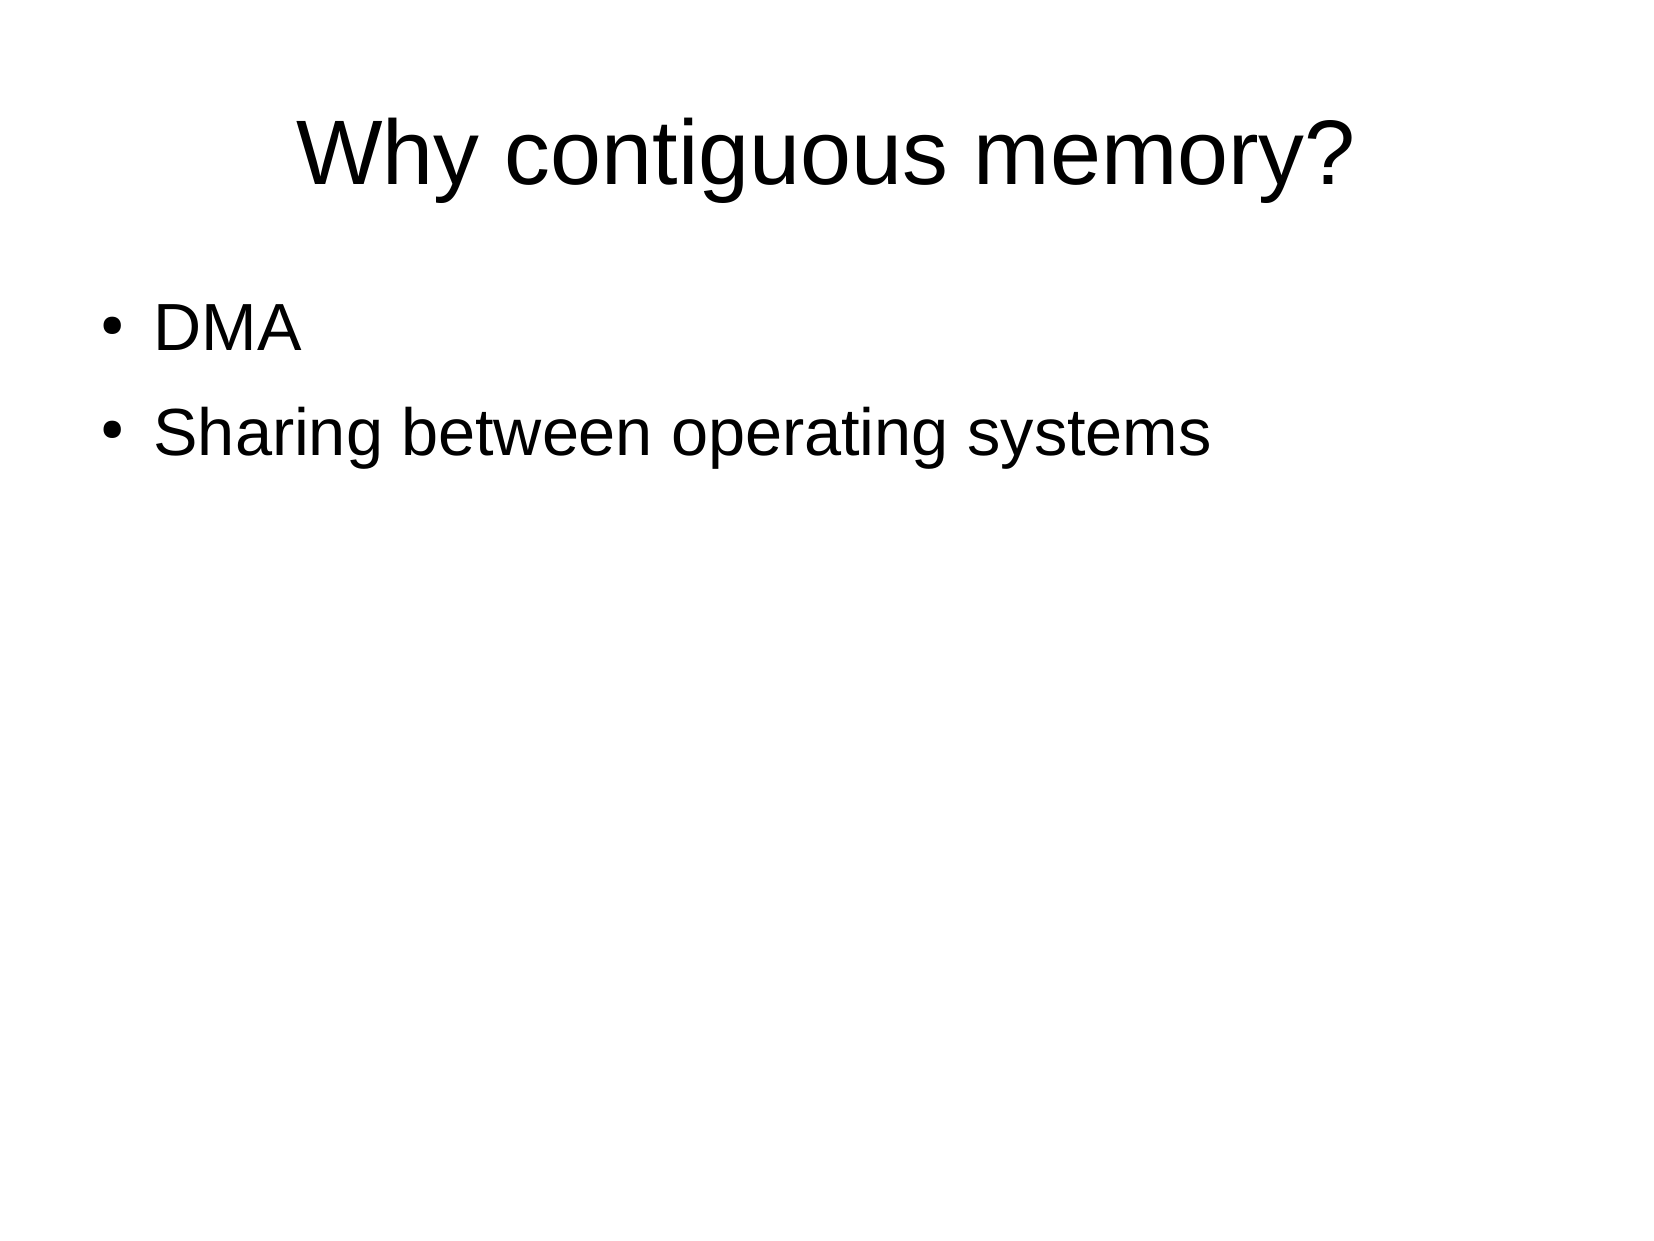

# Why contiguous memory?
DMA
Sharing between operating systems